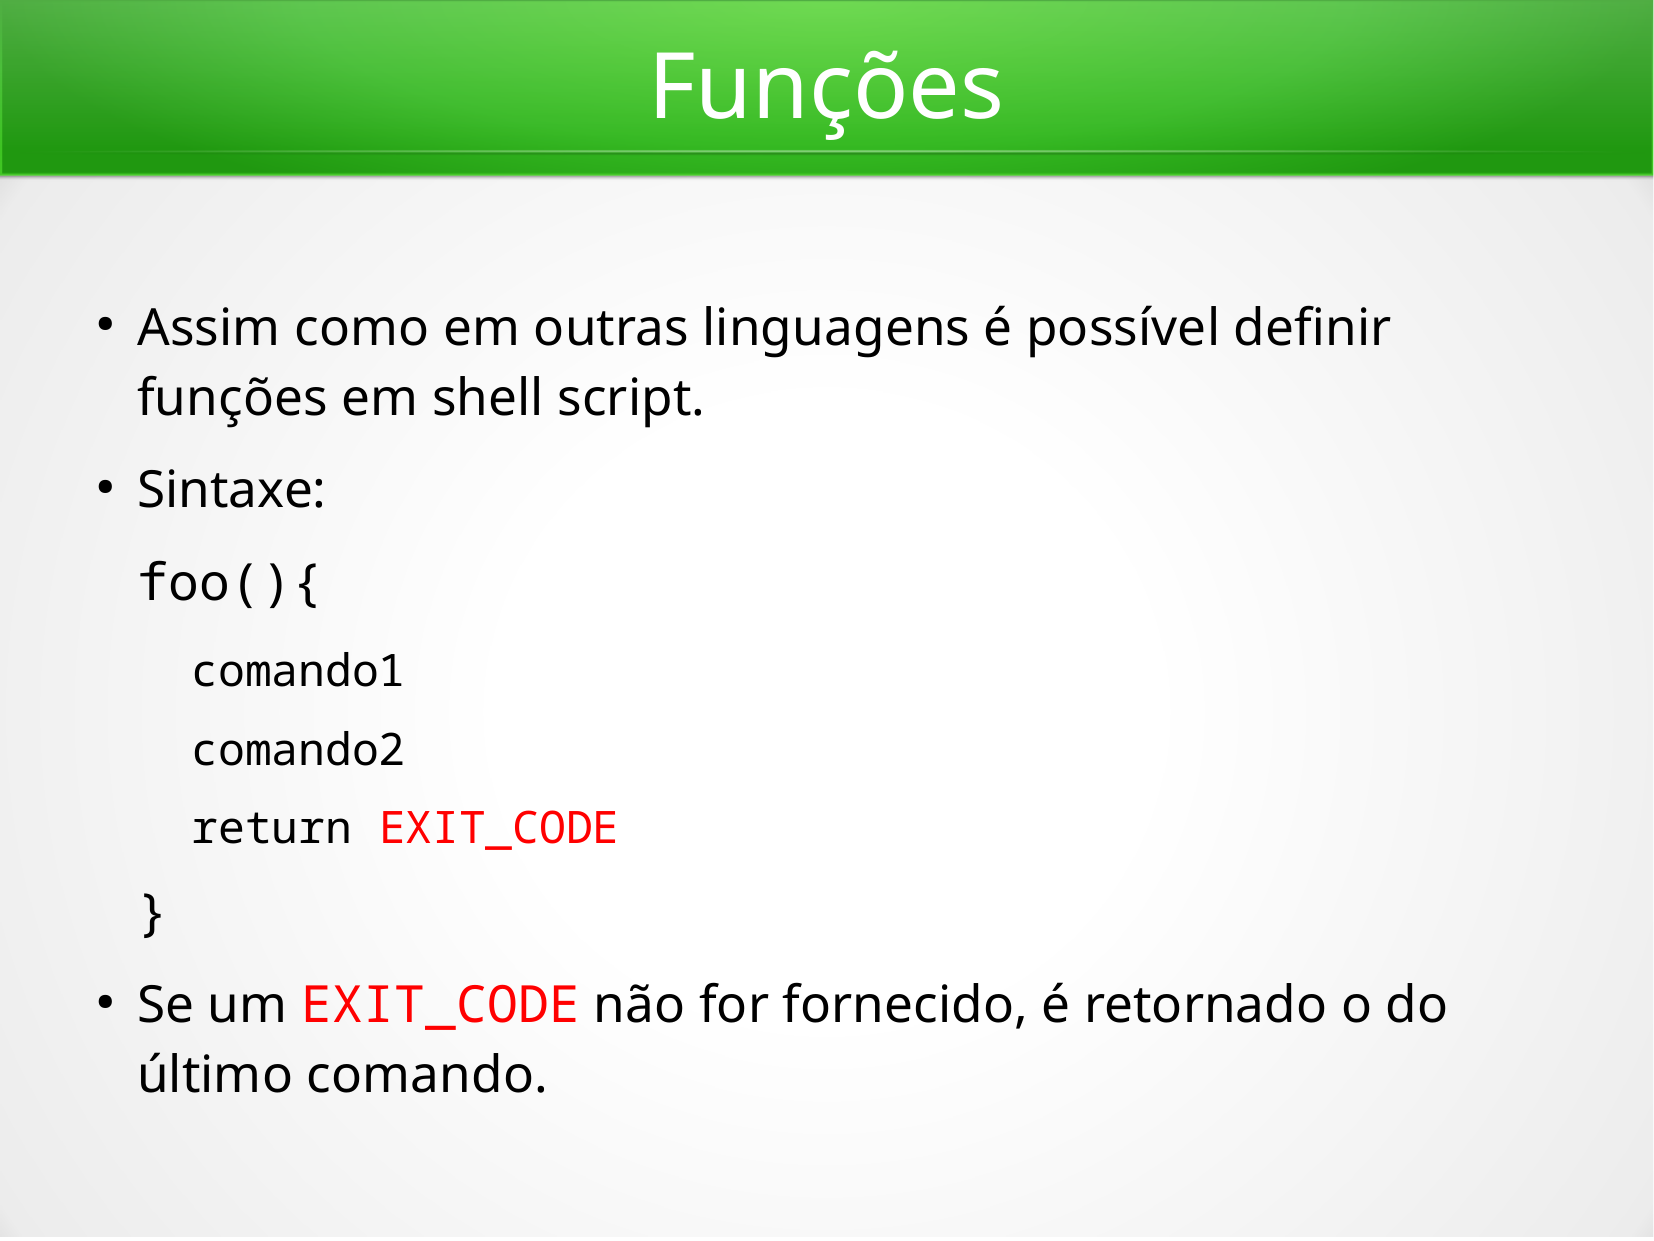

# Funções
Assim como em outras linguagens é possível definir funções em shell script.
Sintaxe:
foo(){
comando1
comando2
return EXIT_CODE
}
Se um EXIT_CODE não for fornecido, é retornado o do último comando.